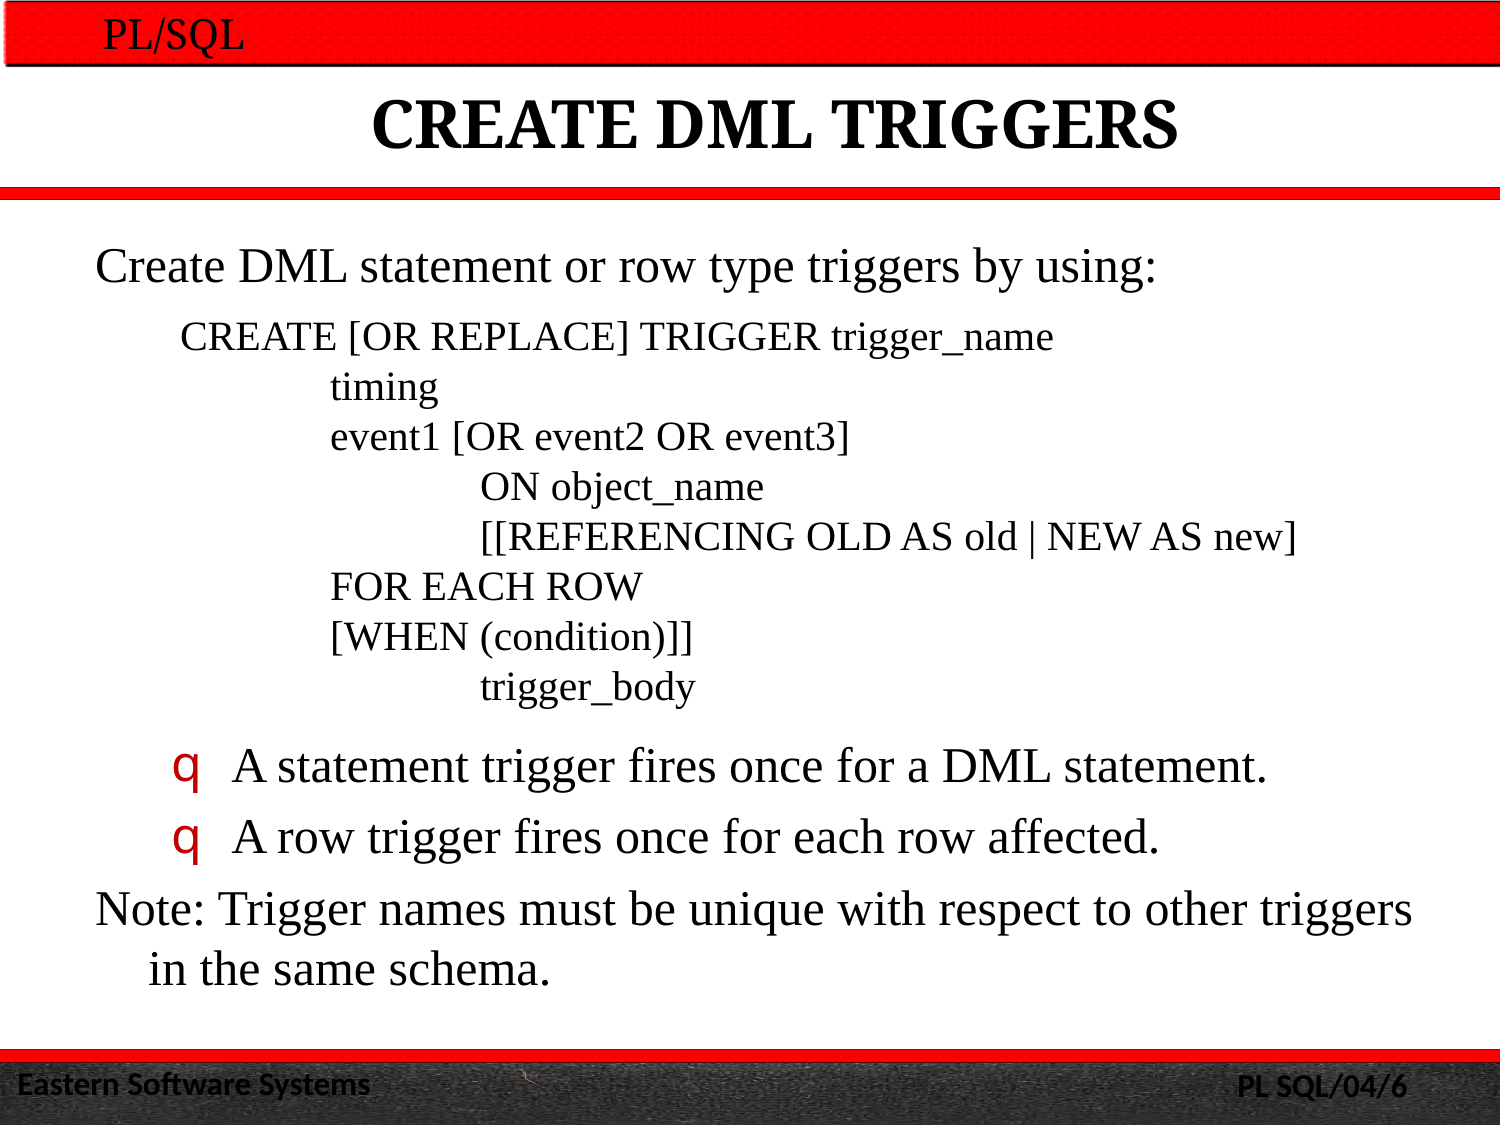

PL/SQL
 CREATE DML TRIGGERS
Create DML statement or row type triggers by using:
 A statement trigger fires once for a DML statement.
 A row trigger fires once for each row affected.
Note: Trigger names must be unique with respect to other triggers in the same schema.
CREATE [OR REPLACE] TRIGGER trigger_name
 	timing
 	event1 [OR event2 OR event3]
		ON object_name
		[[REFERENCING OLD AS old | NEW AS new]
 	FOR EACH ROW
 	[WHEN (condition)]]
		trigger_body
Eastern Software Systems
				 PL SQL/04/6